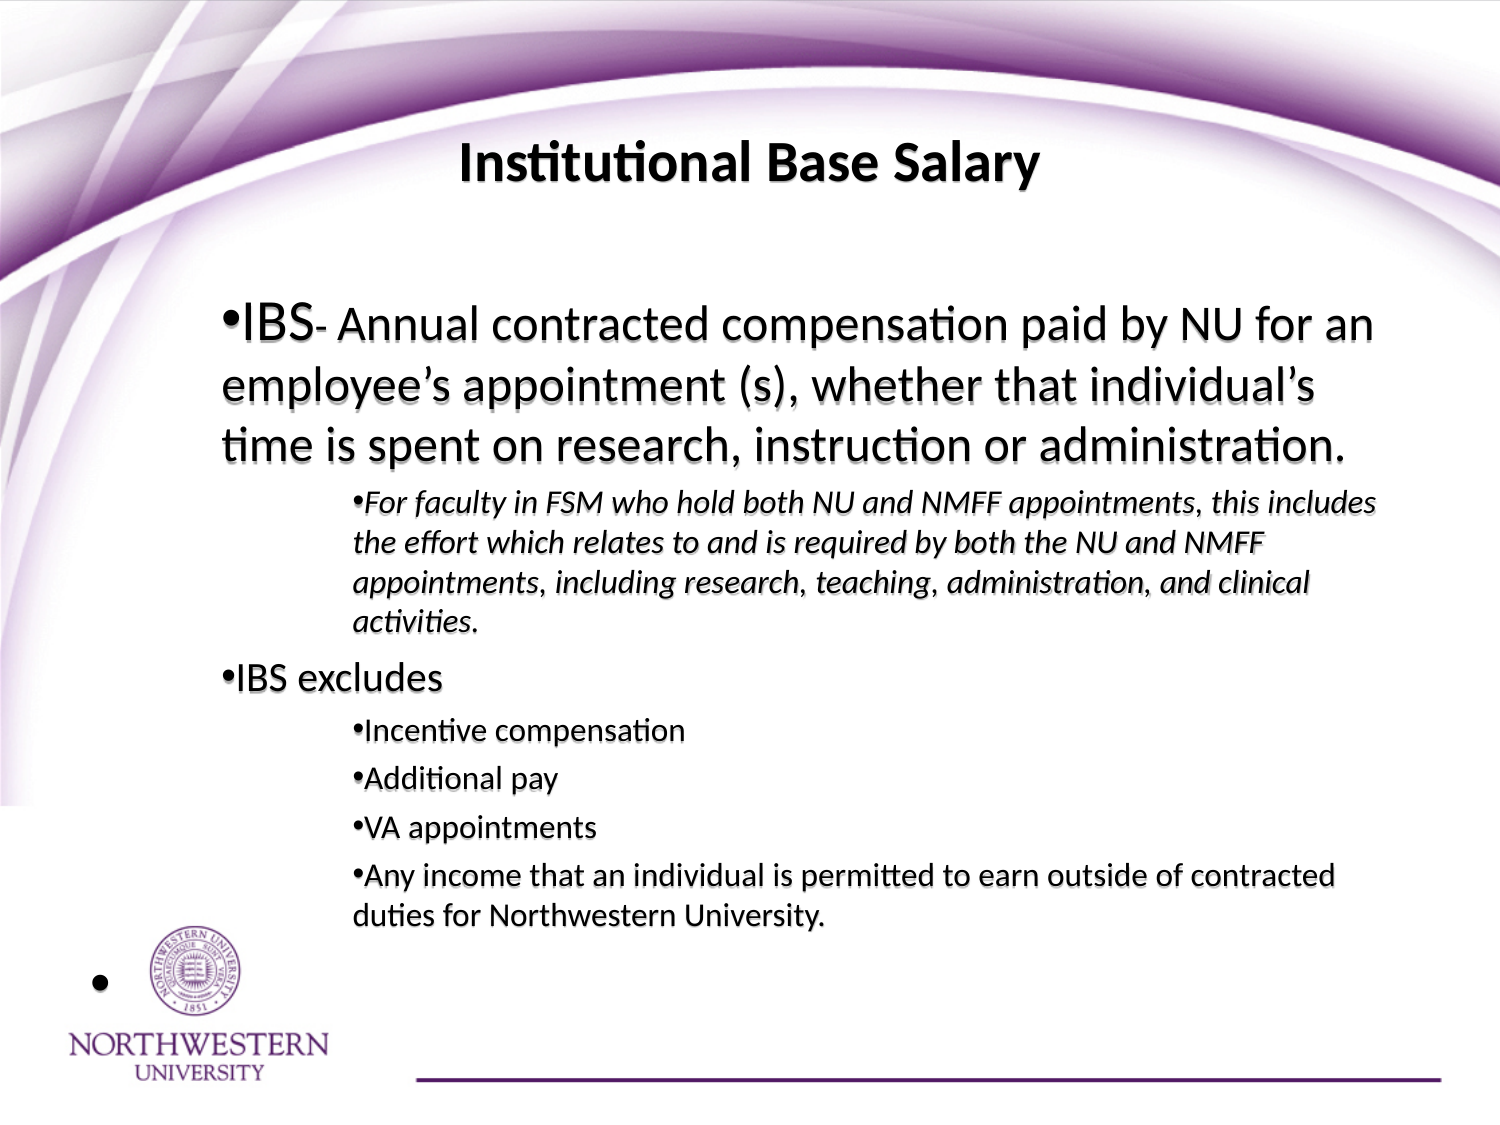

# Institutional Base Salary
IBS- Annual contracted compensation paid by NU for an employee’s appointment (s), whether that individual’s time is spent on research, instruction or administration.
For faculty in FSM who hold both NU and NMFF appointments, this includes the effort which relates to and is required by both the NU and NMFF appointments, including research, teaching, administration, and clinical activities.
IBS excludes
Incentive compensation
Additional pay
VA appointments
Any income that an individual is permitted to earn outside of contracted duties for Northwestern University.